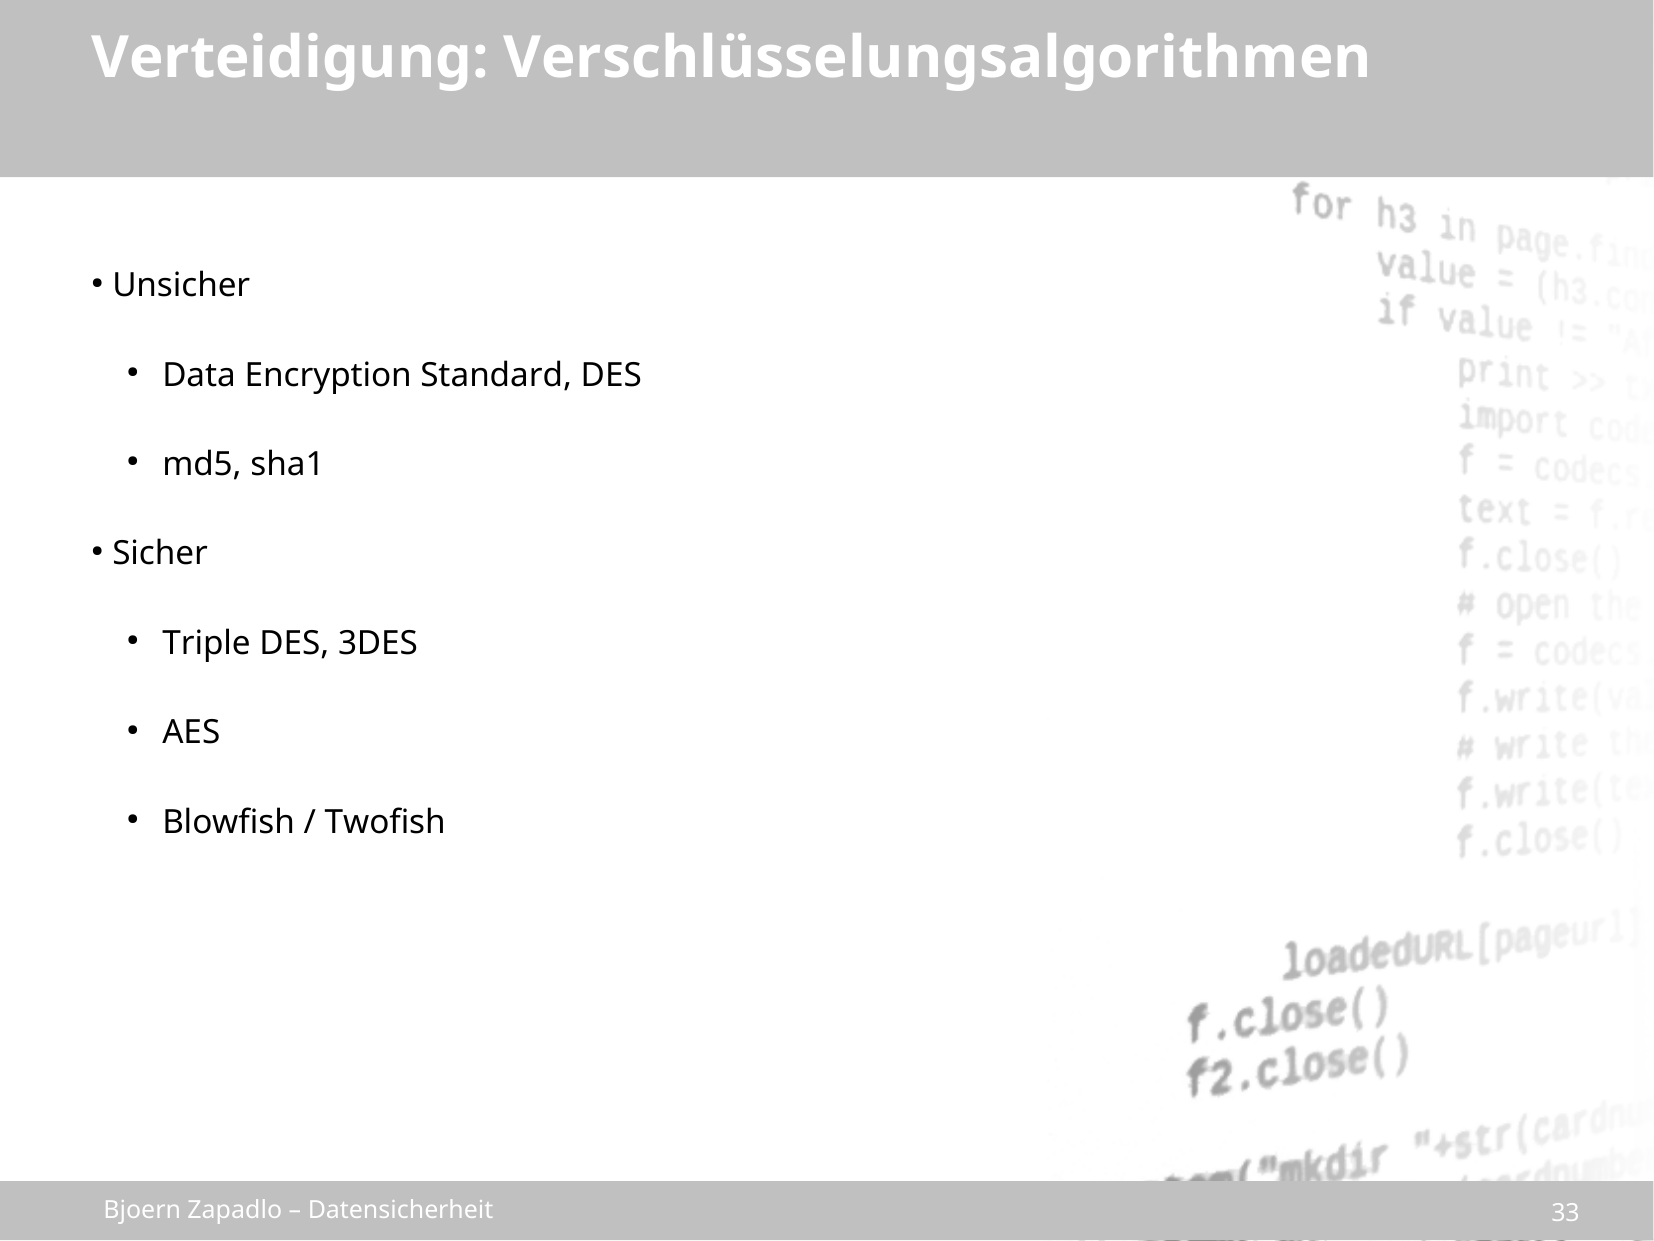

Verteidigung: Verschlüsselungsalgorithmen
 Unsicher
Data Encryption Standard, DES
md5, sha1
 Sicher
Triple DES, 3DES
AES
Blowfish / Twofish